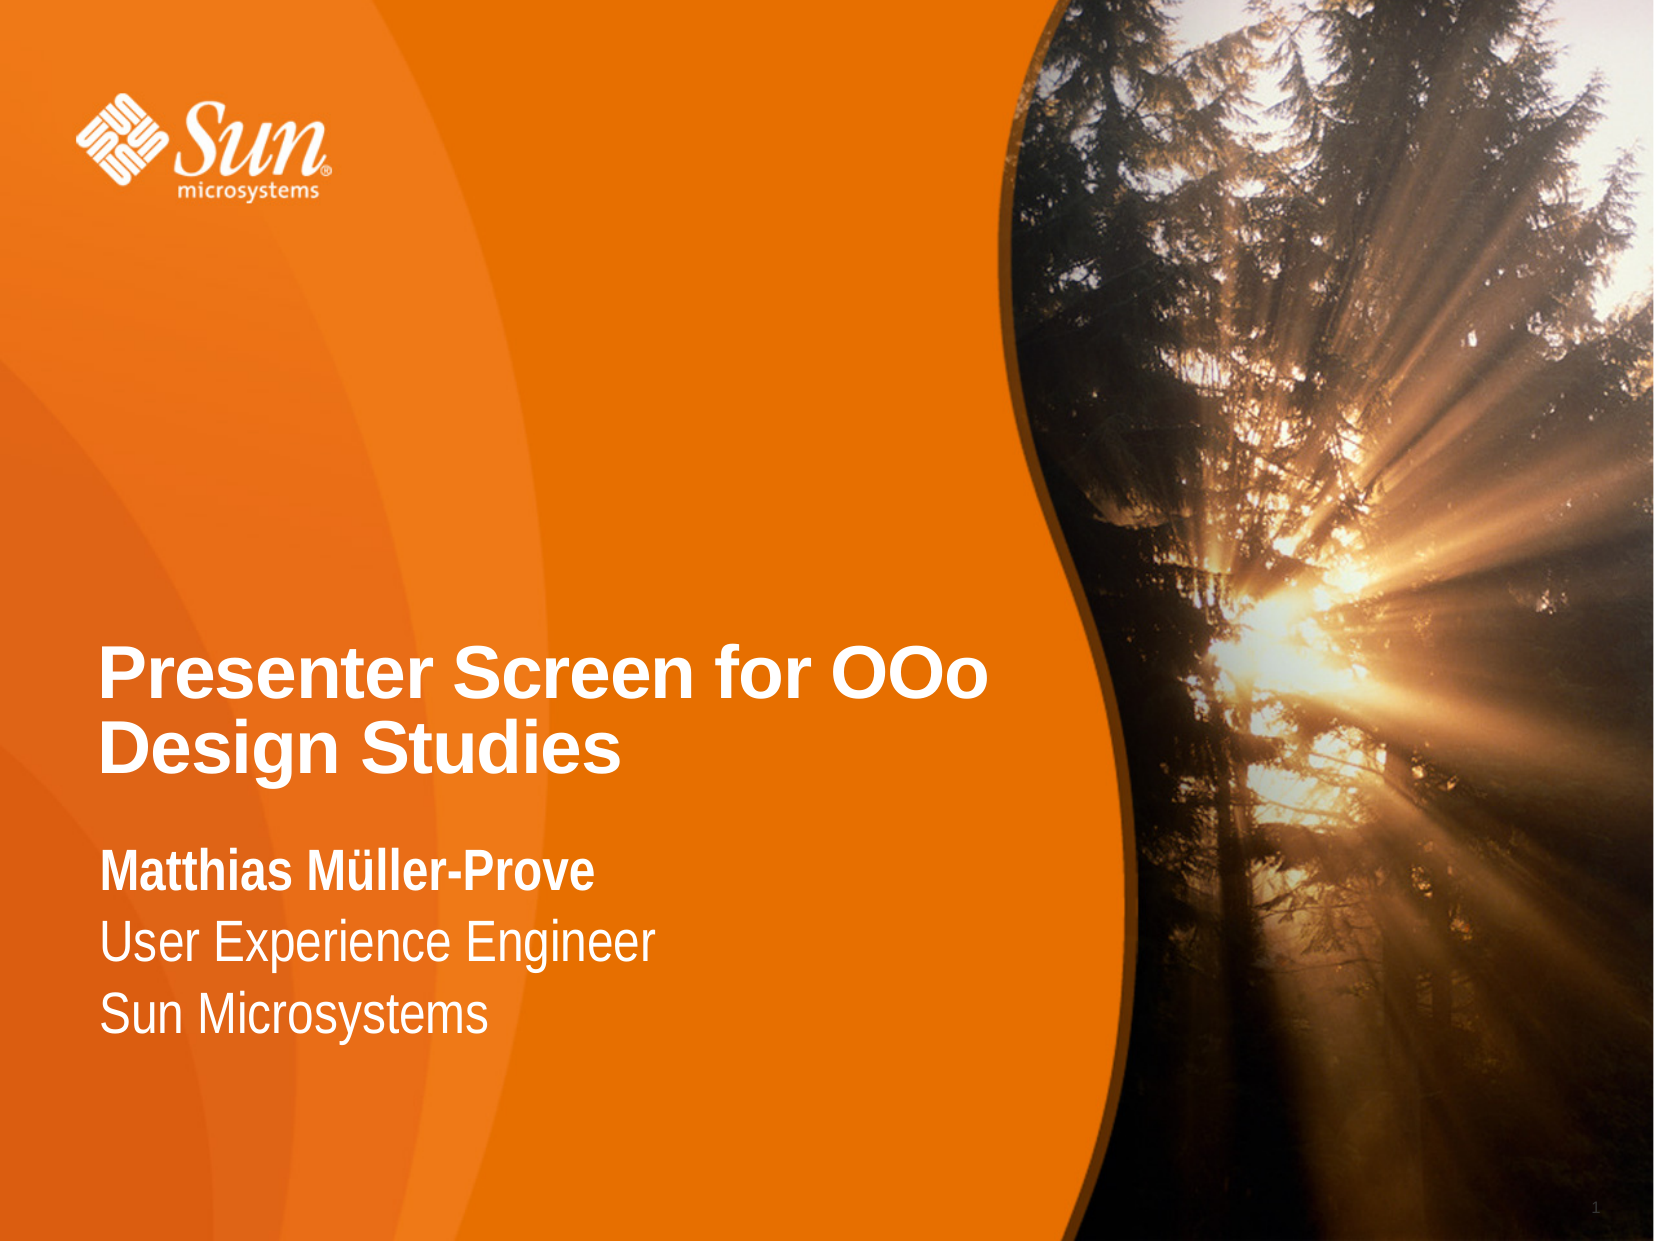

# Presenter Screen for OOo Design Studies
Matthias Müller-Prove
User Experience Engineer
Sun Microsystems